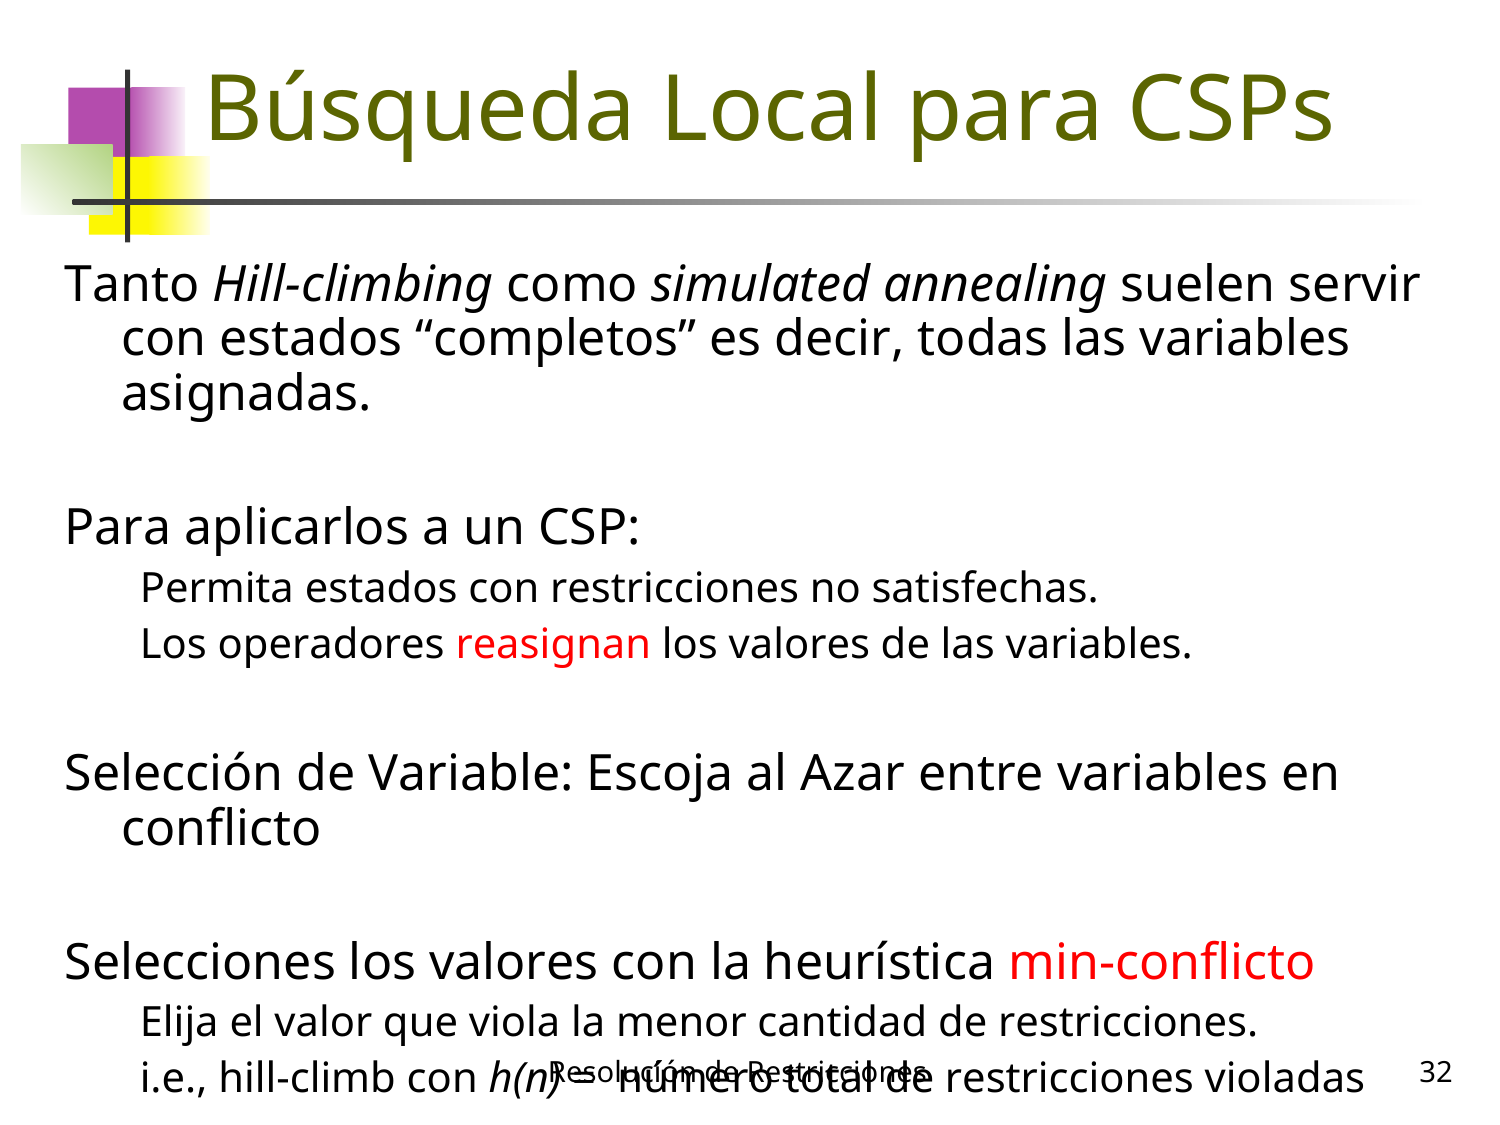

# Búsqueda Local para CSPs
Tanto Hill-climbing como simulated annealing suelen servir con estados “completos” es decir, todas las variables asignadas.
Para aplicarlos a un CSP:
Permita estados con restricciones no satisfechas.
Los operadores reasignan los valores de las variables.
Selección de Variable: Escoja al Azar entre variables en conflicto
Selecciones los valores con la heurística min-conflicto
Elija el valor que viola la menor cantidad de restricciones.
i.e., hill-climb con h(n) = número total de restricciones violadas
Resolución de Restricciones
32